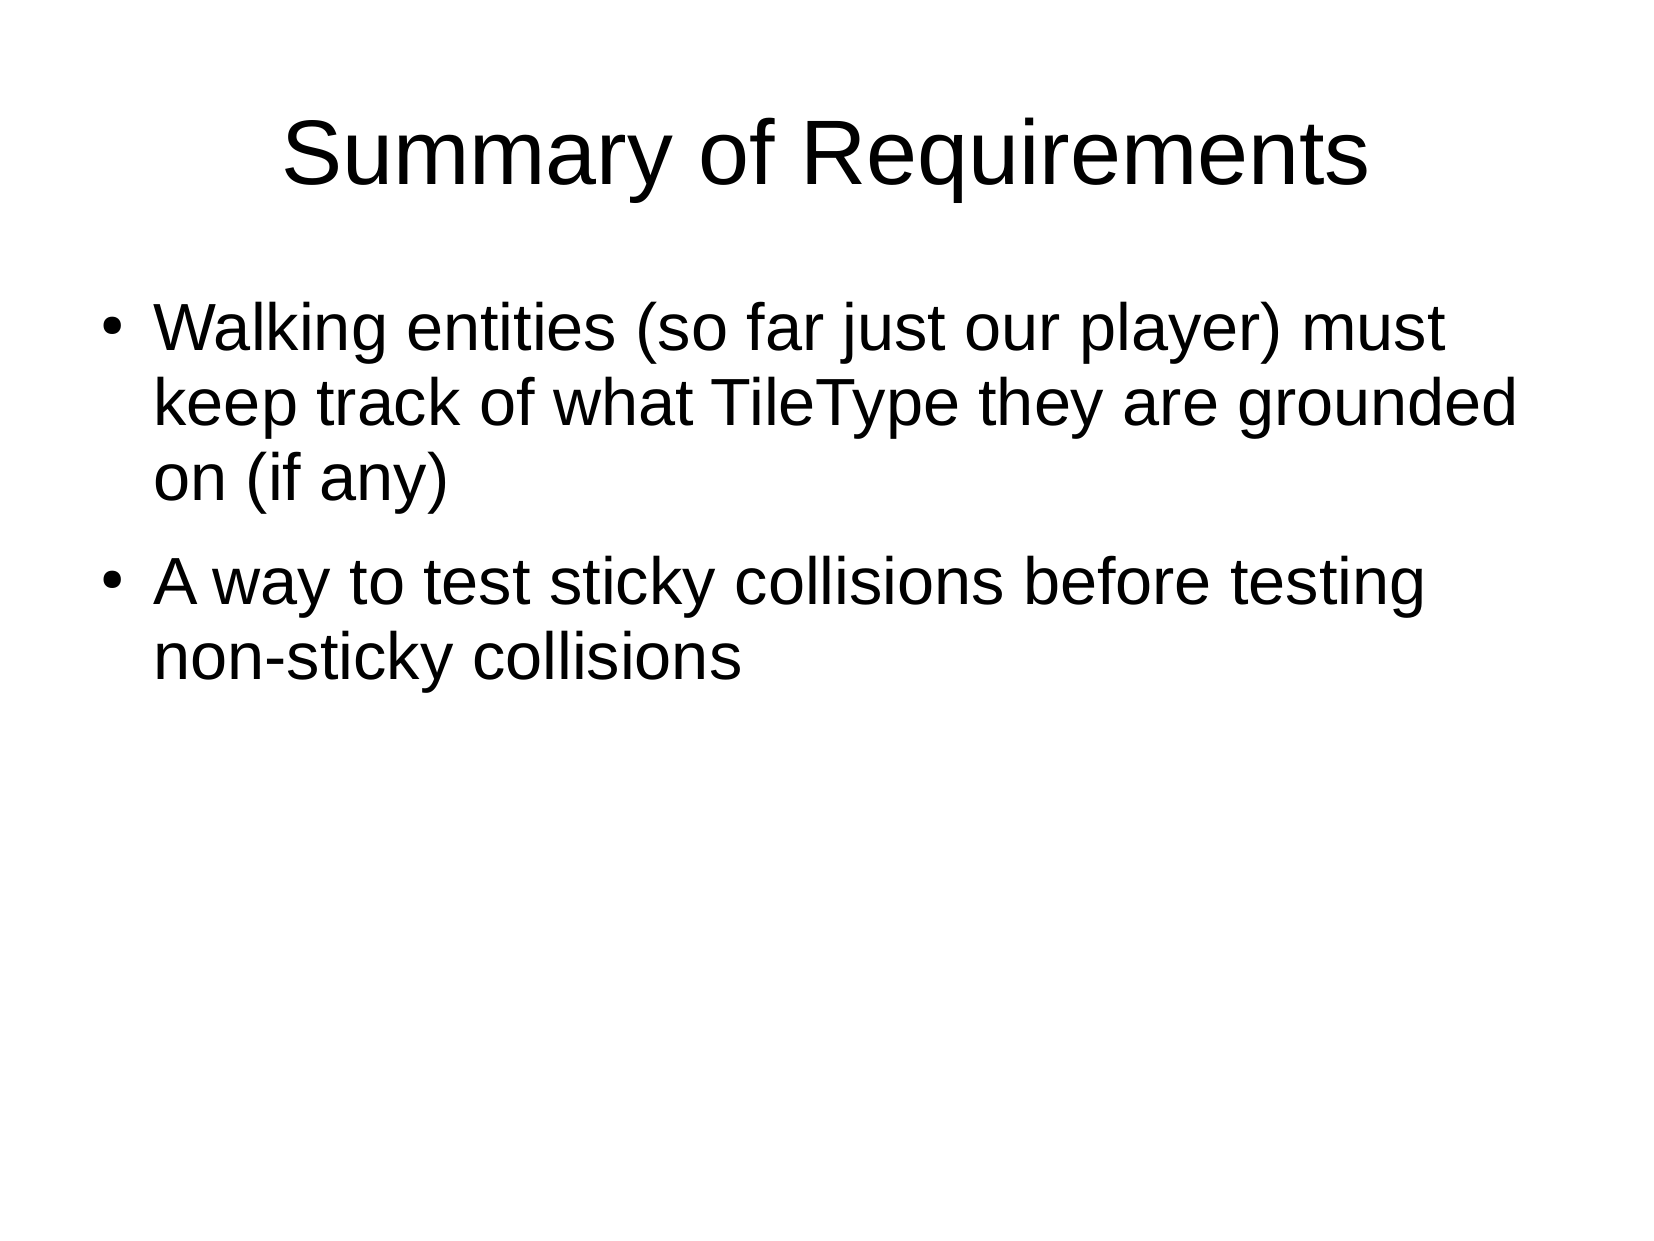

# Summary of Requirements
Walking entities (so far just our player) must keep track of what TileType they are grounded on (if any)
A way to test sticky collisions before testing non-sticky collisions